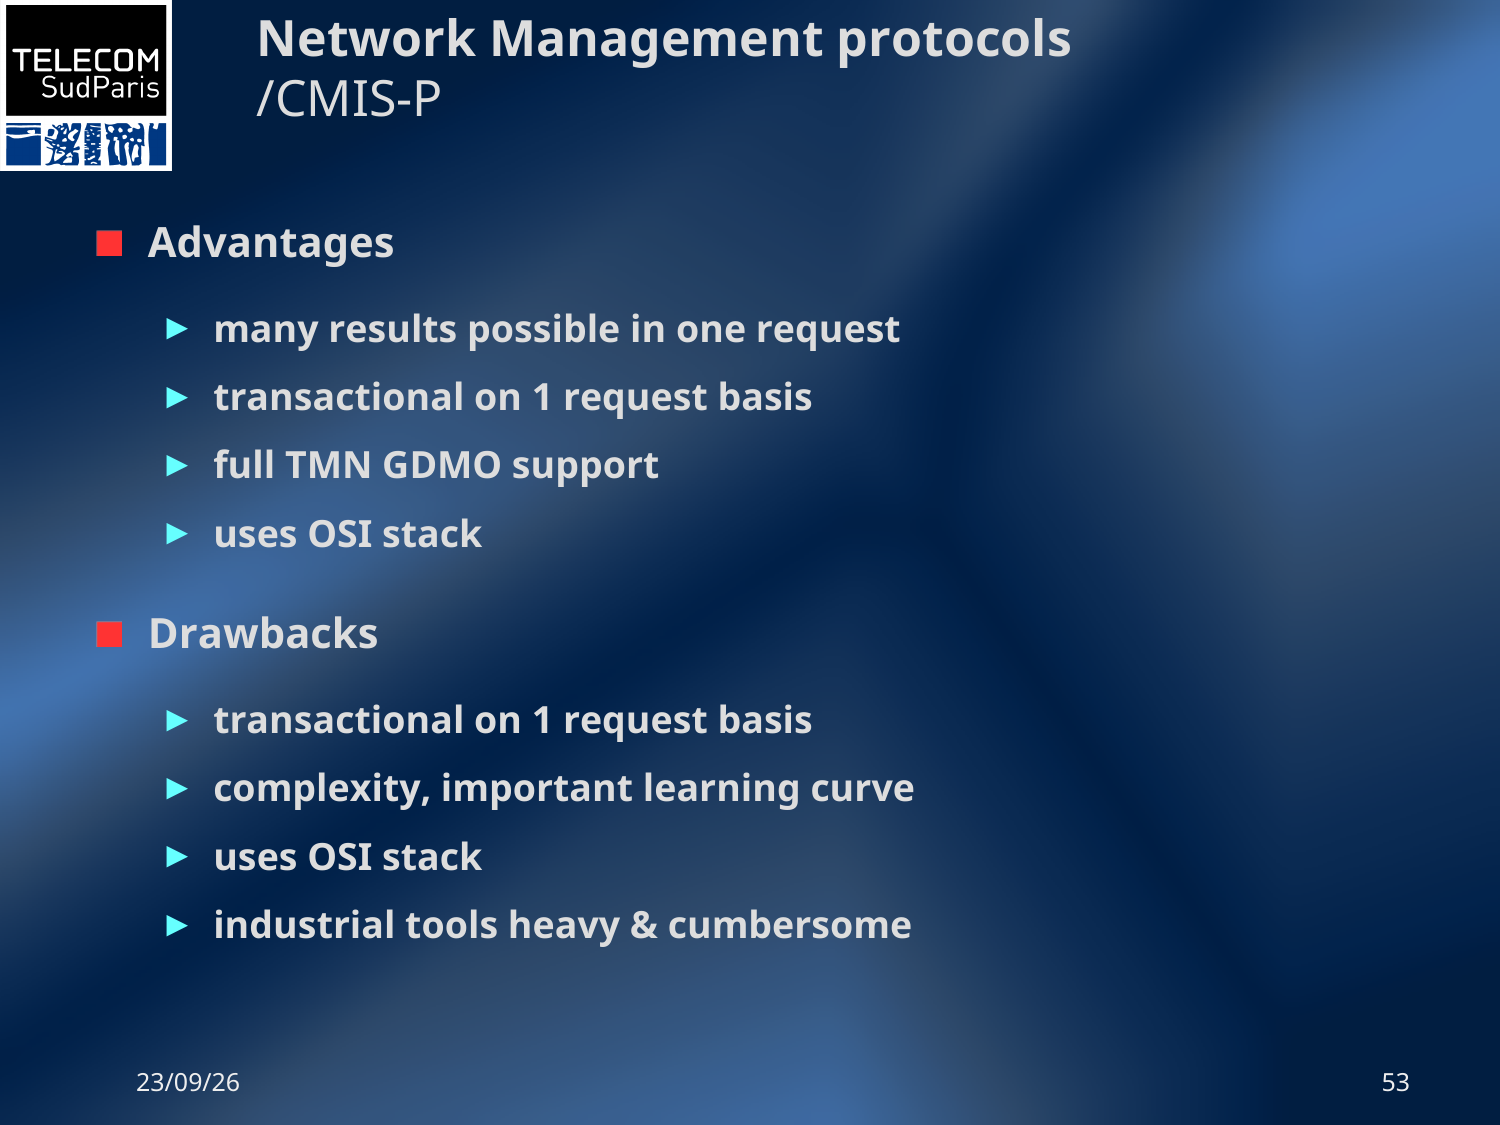

# Network Management protocols /CMIS-P
Advantages
many results possible in one request
transactional on 1 request basis
full TMN GDMO support
uses OSI stack
Drawbacks
transactional on 1 request basis
complexity, important learning curve
uses OSI stack
industrial tools heavy & cumbersome
53